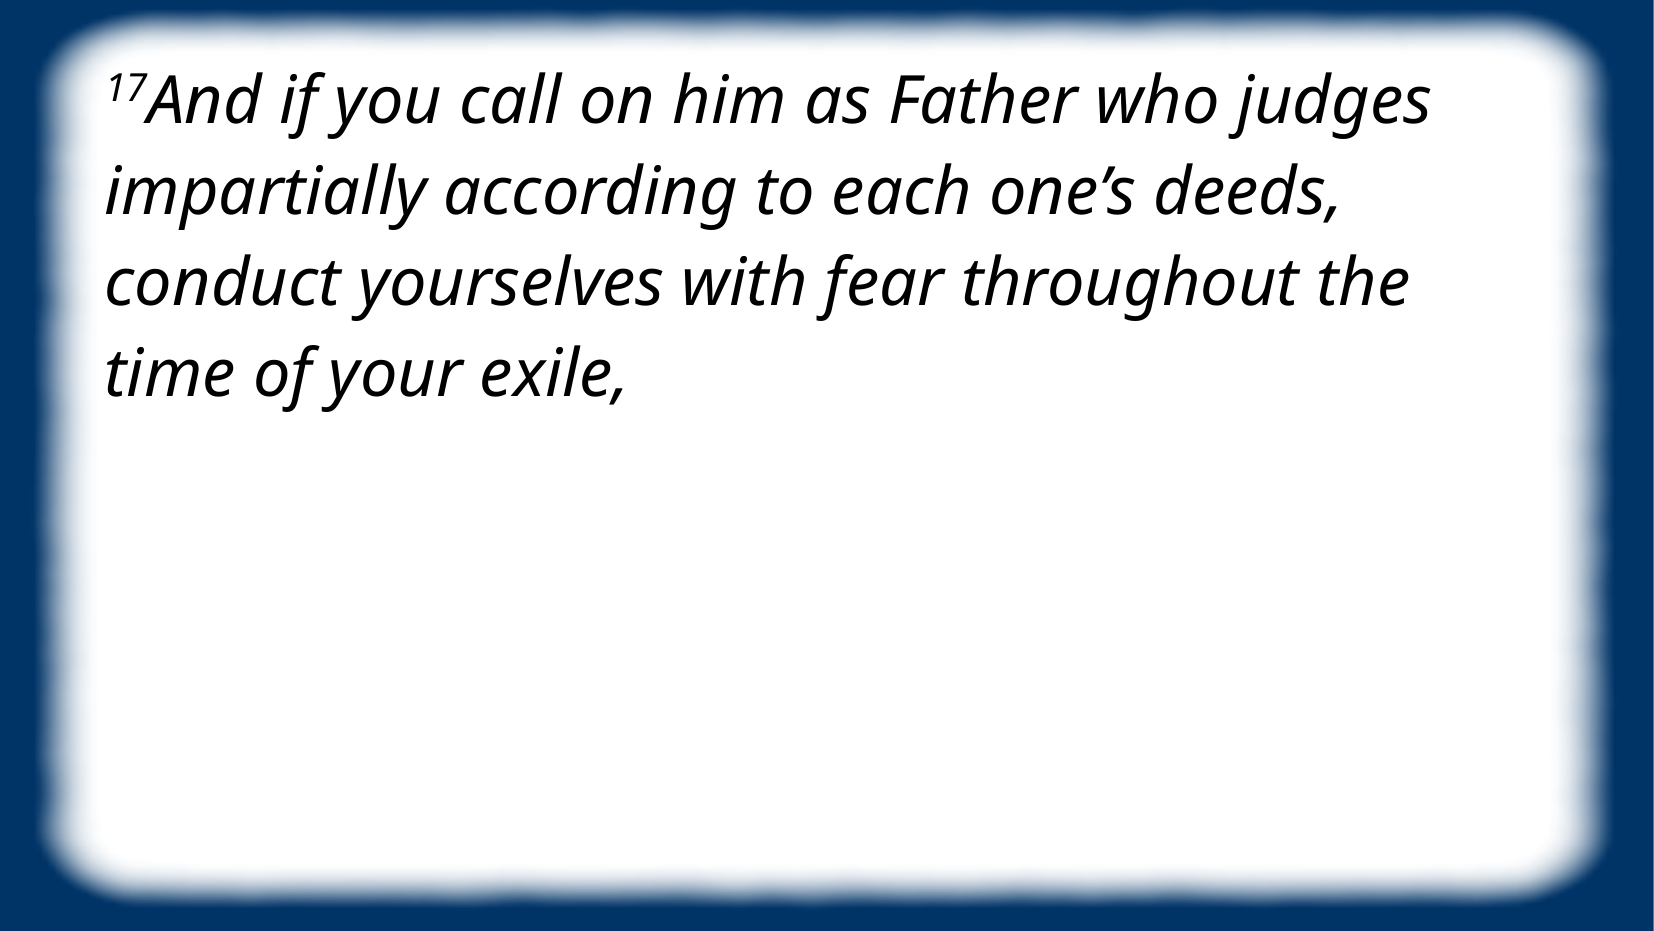

17And if you call on him as Father who judges impartially according to each one’s deeds, conduct yourselves with fear throughout the time of your exile,